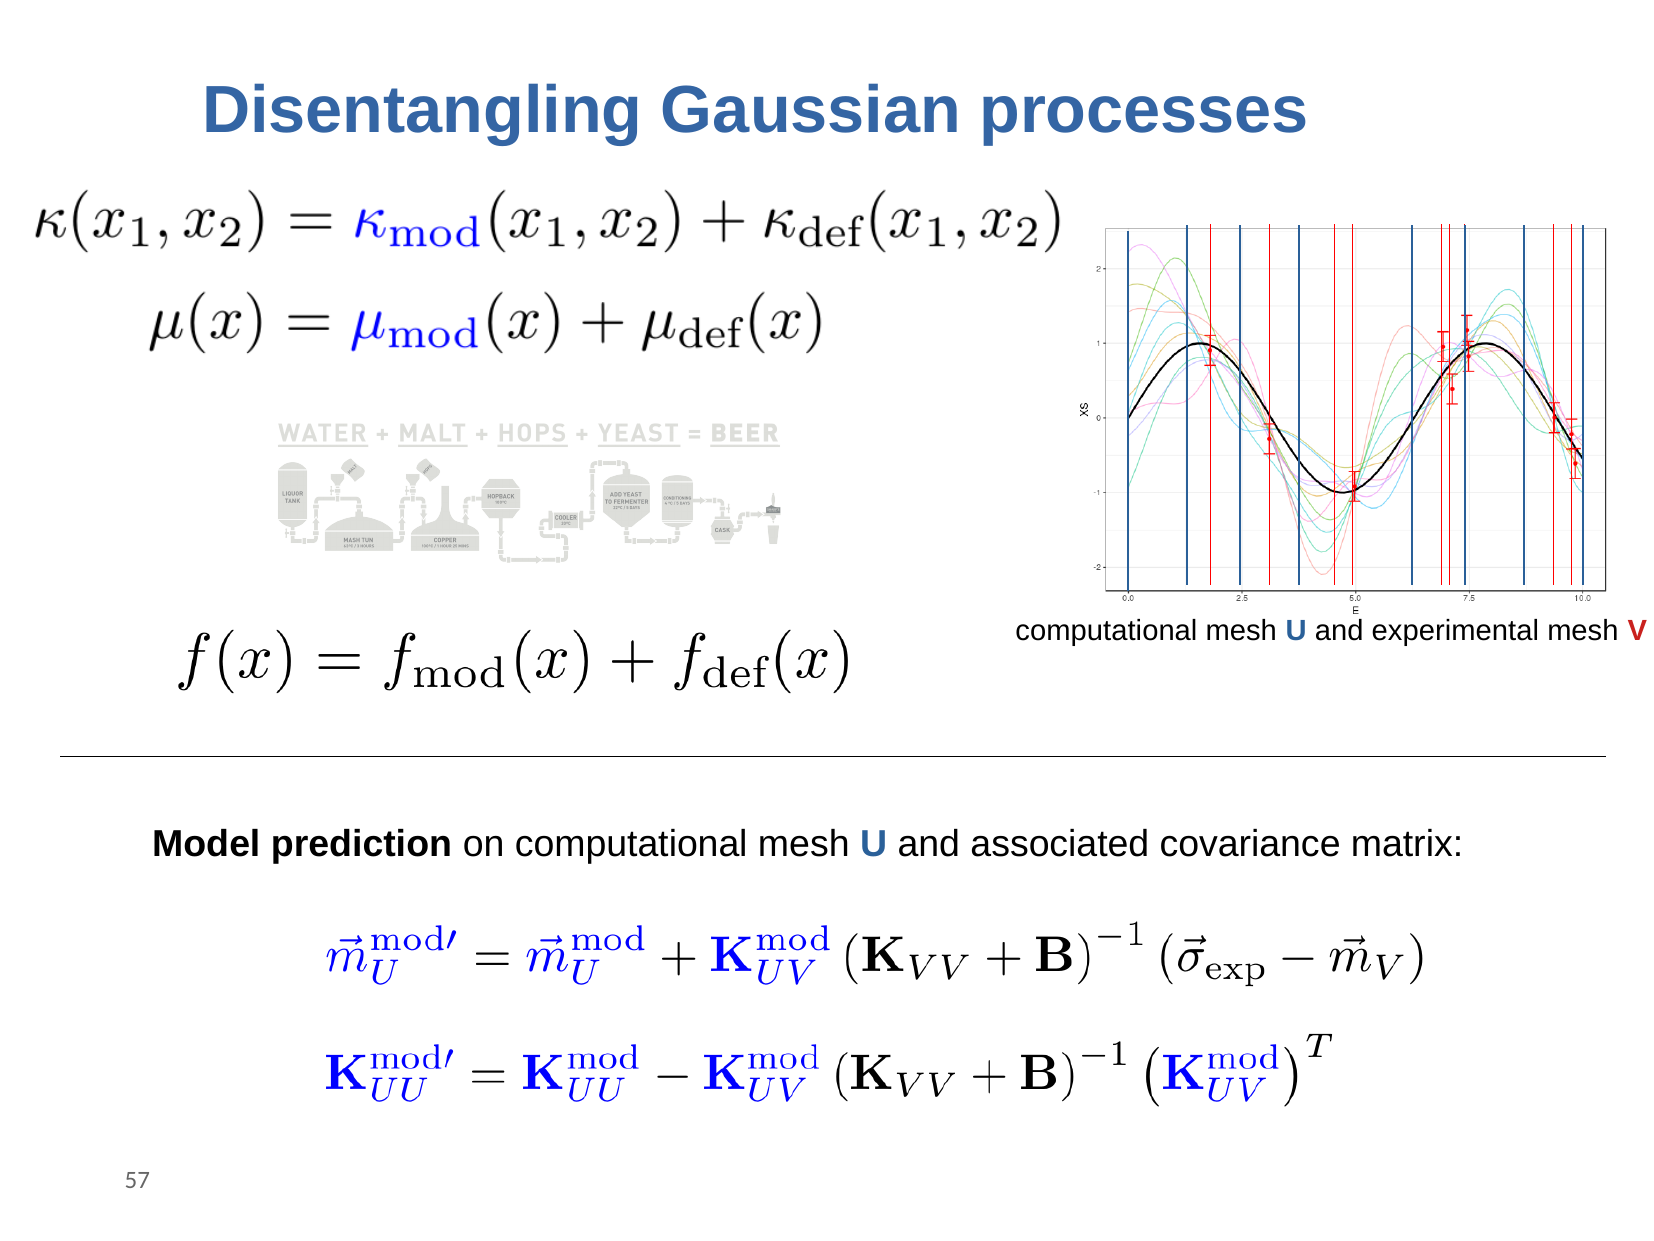

# Disentangling Gaussian processes
computational mesh U and experimental mesh V
Model prediction on computational mesh U and associated covariance matrix:
57